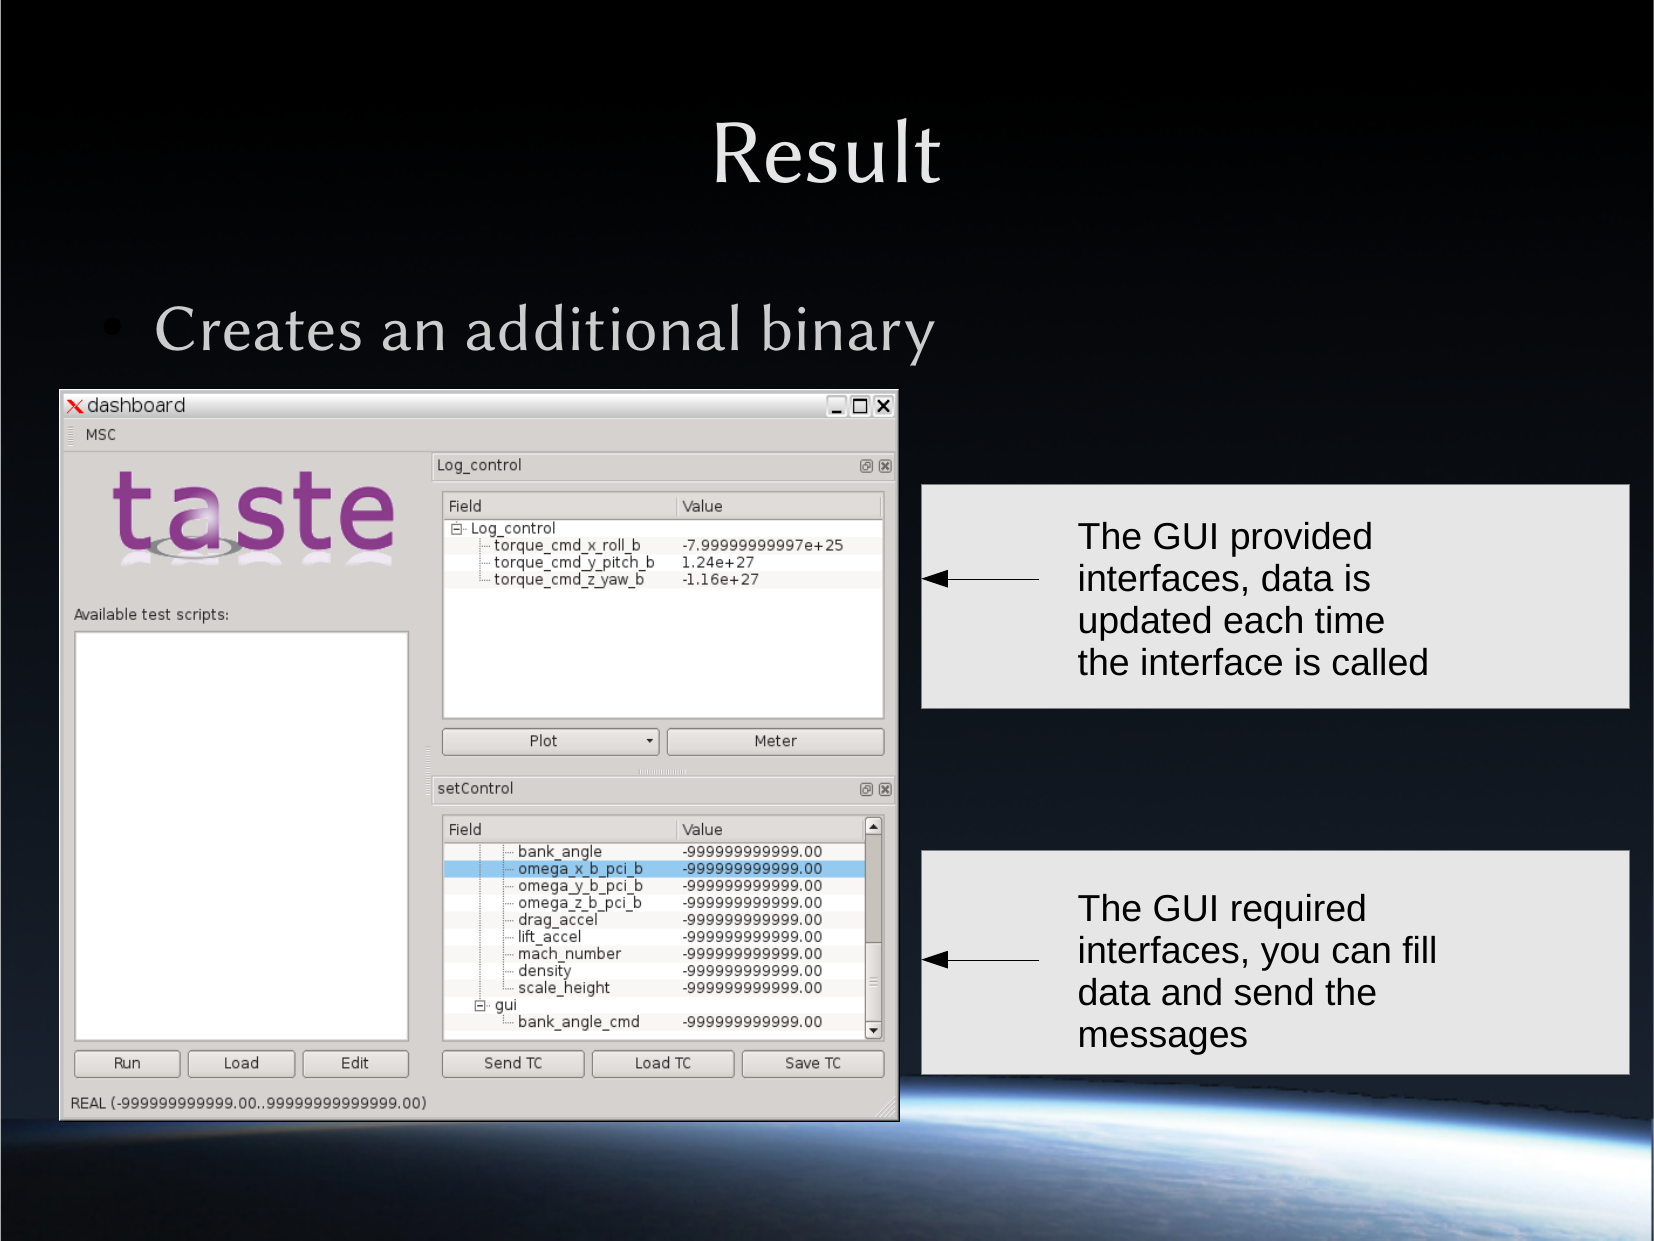

# Result
Creates an additional binary
The GUI provided interfaces, data is updated each time the interface is called
The GUI required interfaces, you can fill data and send the messages